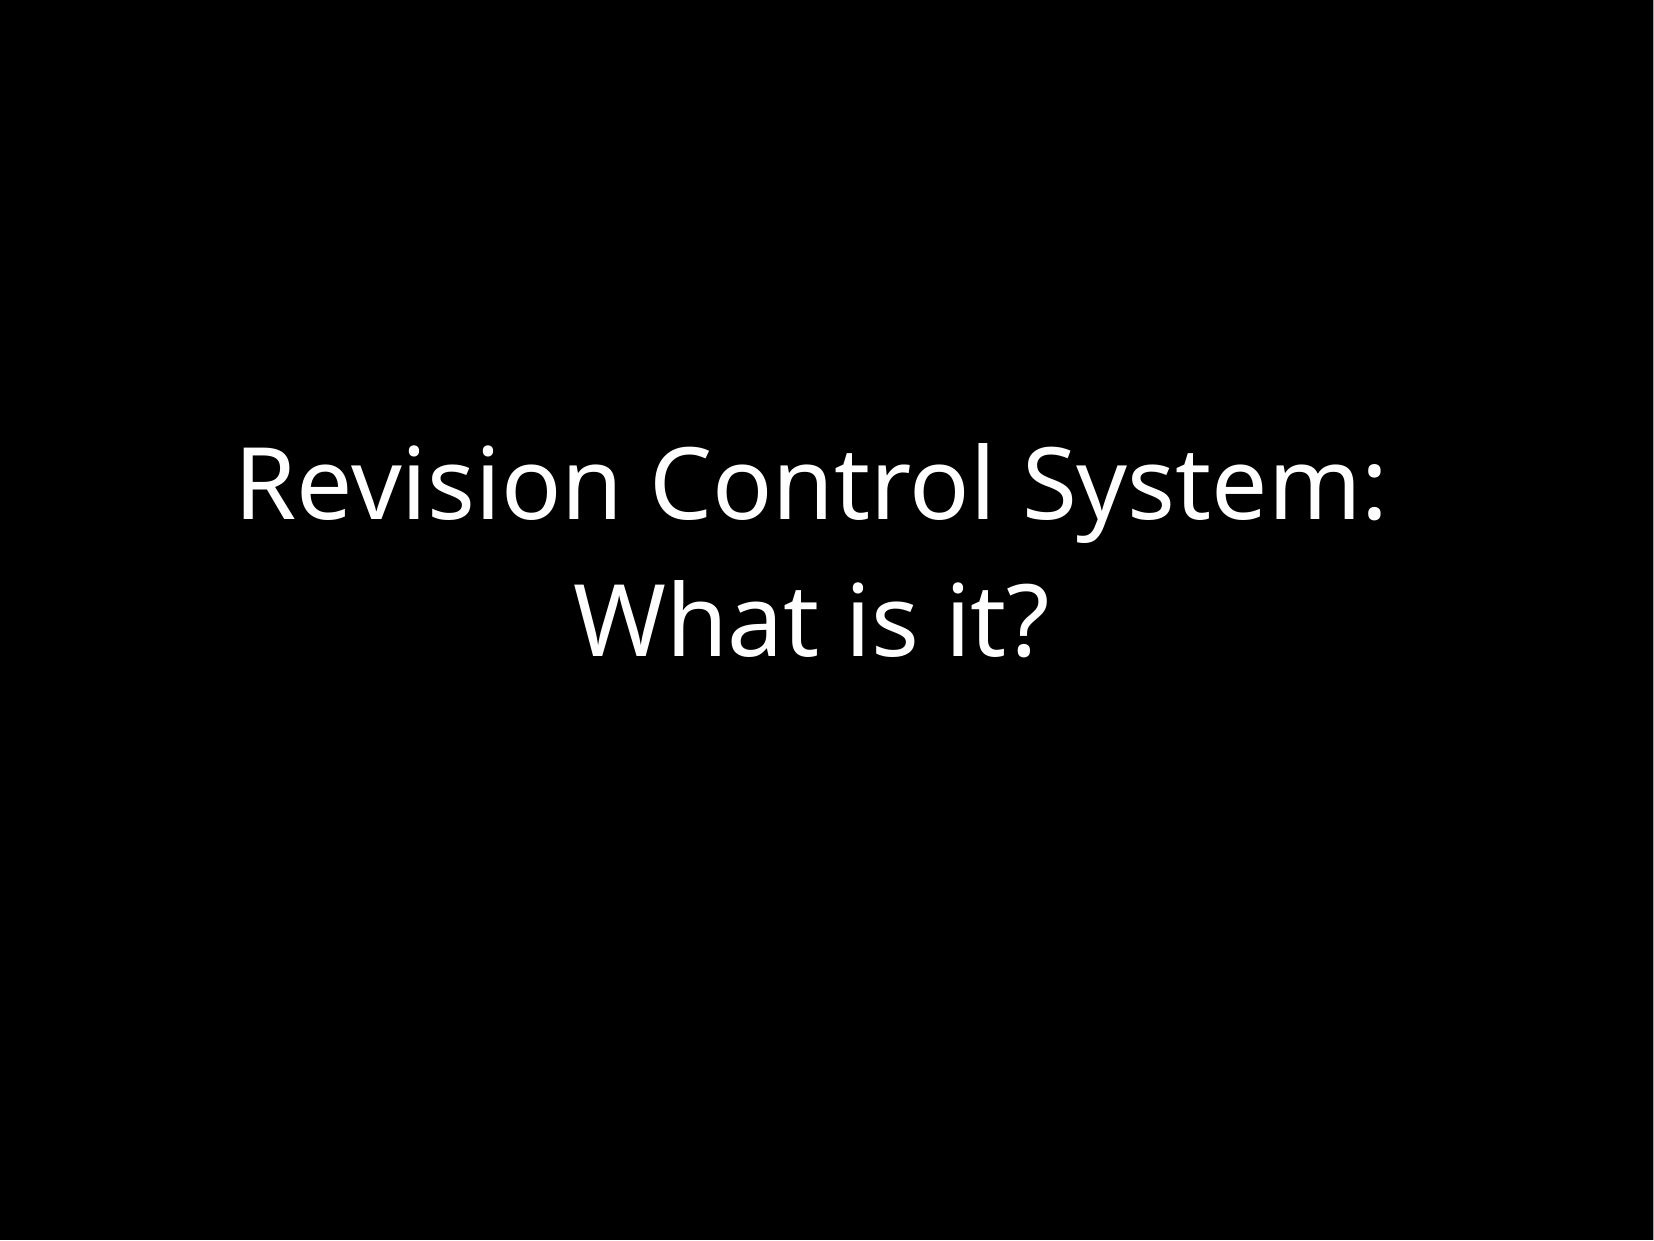

# Revision Control System:
What is it?